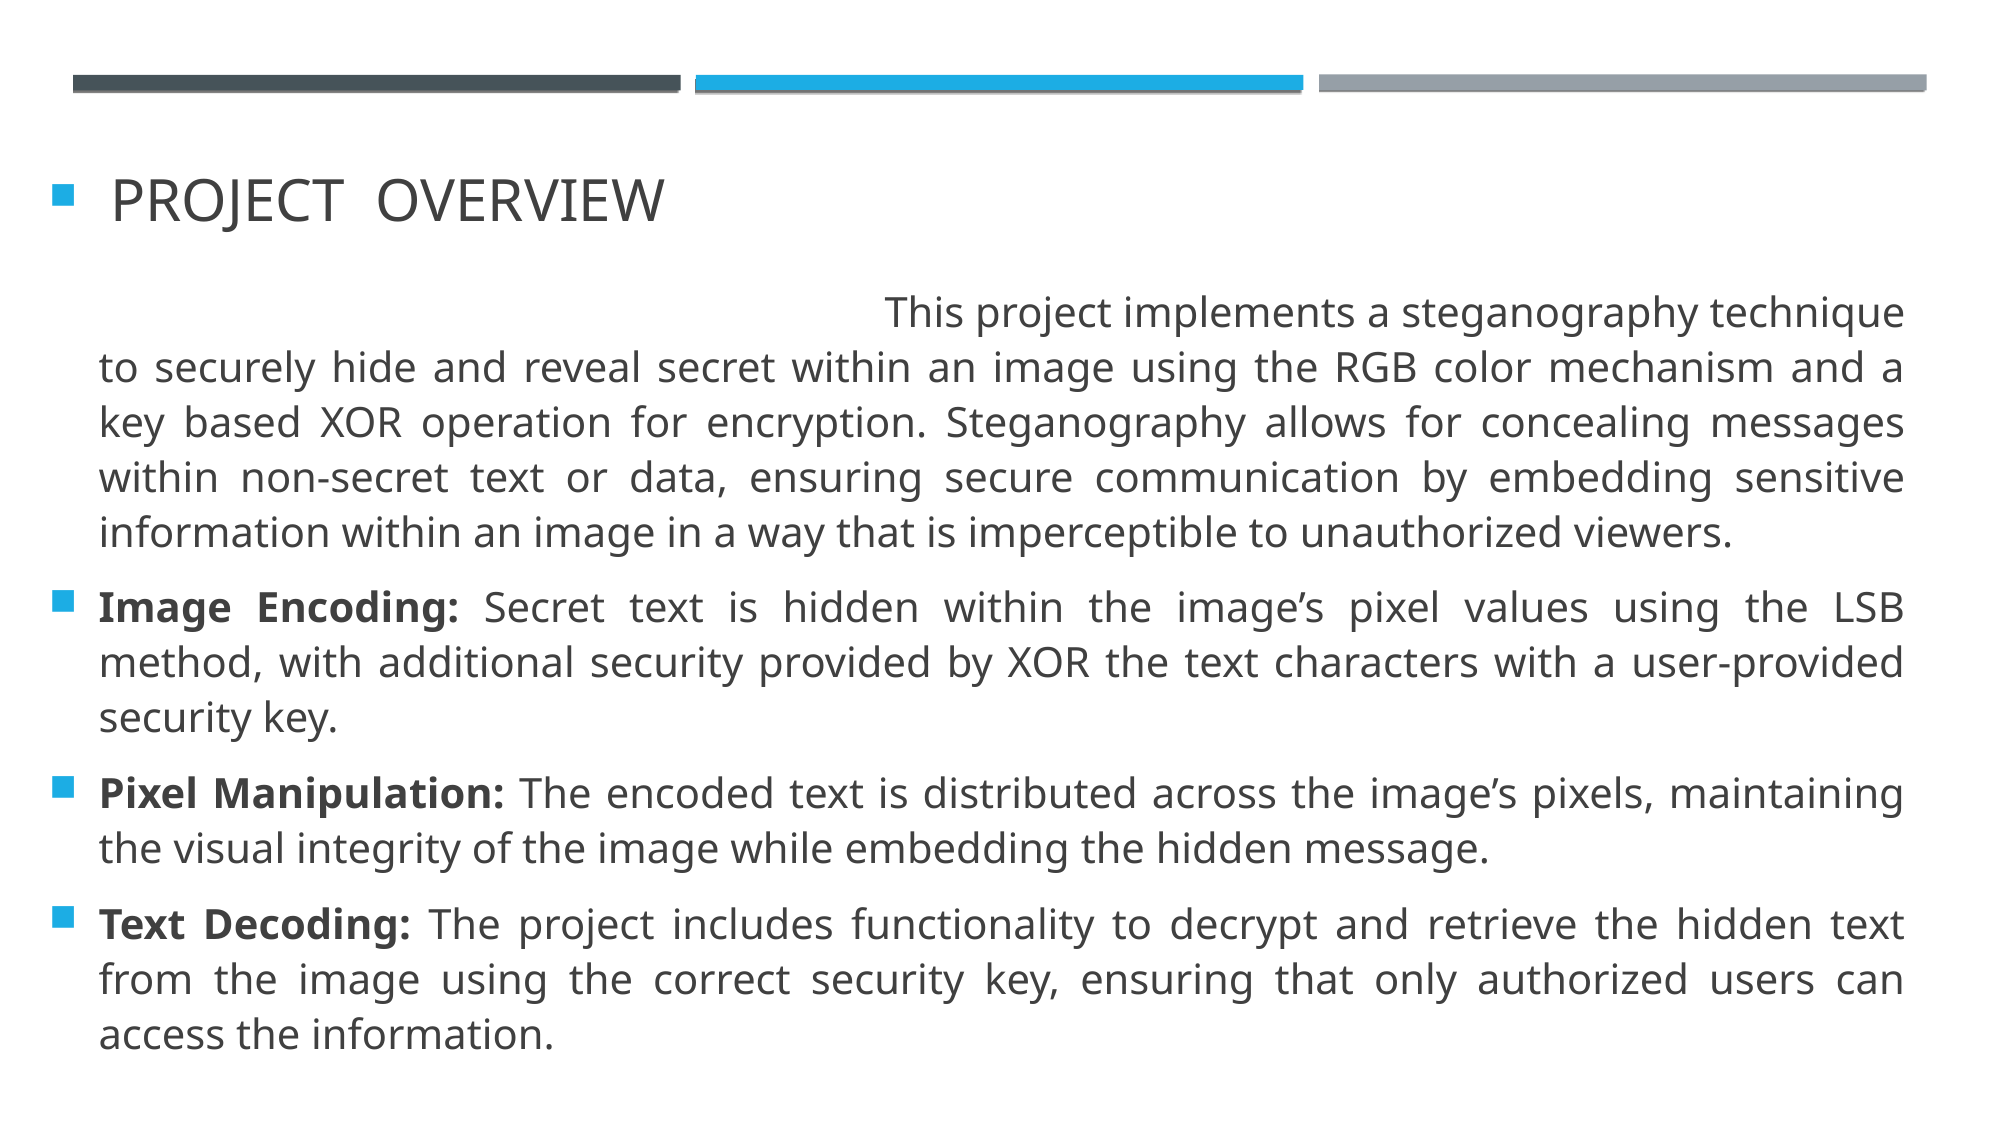

# PROJECT OVERVIEW
 This project implements a steganography technique to securely hide and reveal secret within an image using the RGB color mechanism and a key based XOR operation for encryption. Steganography allows for concealing messages within non-secret text or data, ensuring secure communication by embedding sensitive information within an image in a way that is imperceptible to unauthorized viewers.
Image Encoding: Secret text is hidden within the image’s pixel values using the LSB method, with additional security provided by XOR the text characters with a user-provided security key.
Pixel Manipulation: The encoded text is distributed across the image’s pixels, maintaining the visual integrity of the image while embedding the hidden message.
Text Decoding: The project includes functionality to decrypt and retrieve the hidden text from the image using the correct security key, ensuring that only authorized users can access the information.